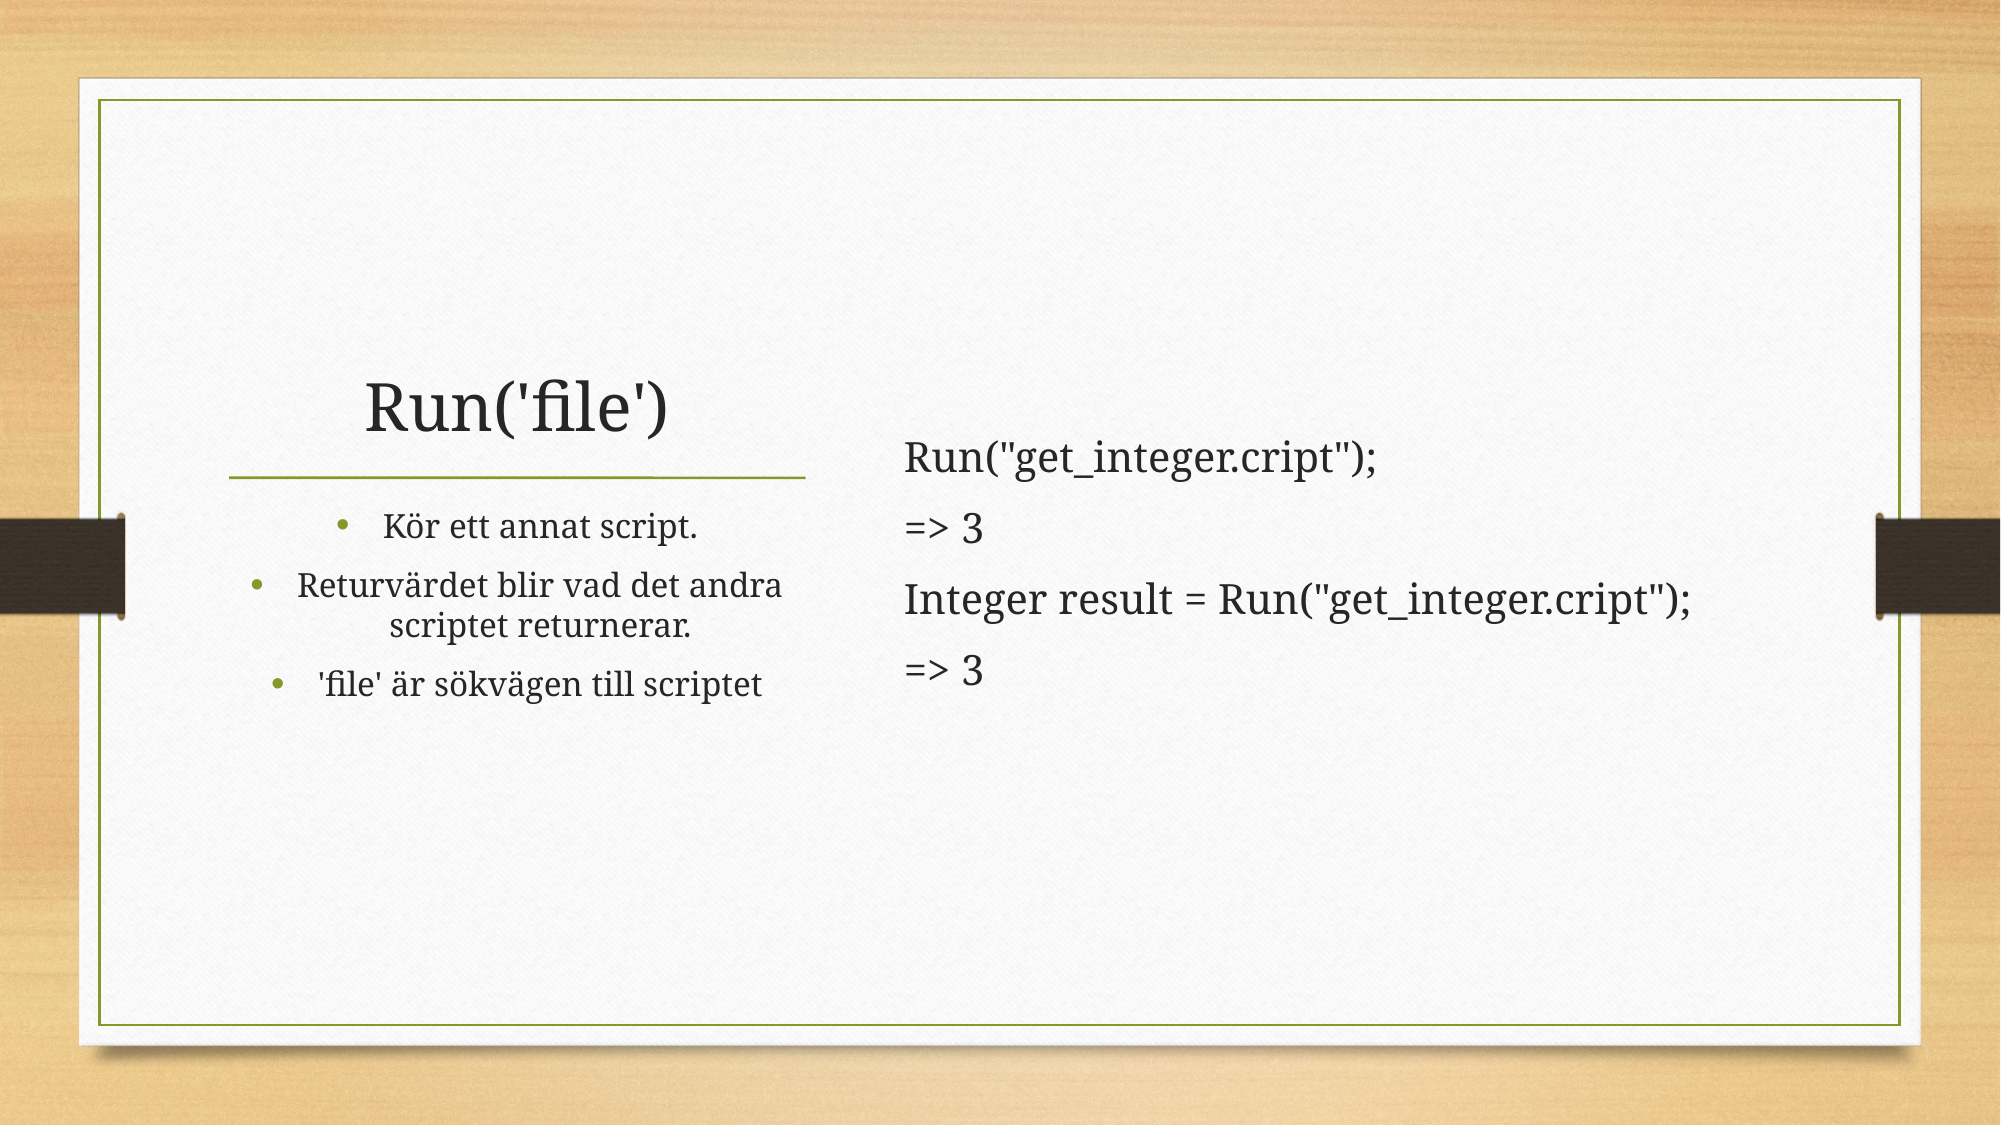

Run("get_integer.cript");
=> 3
Integer result = Run("get_integer.cript");
=> 3
# Run('file')
Kör ett annat script.
Returvärdet blir vad det andra scriptet returnerar.
'file' är sökvägen till scriptet